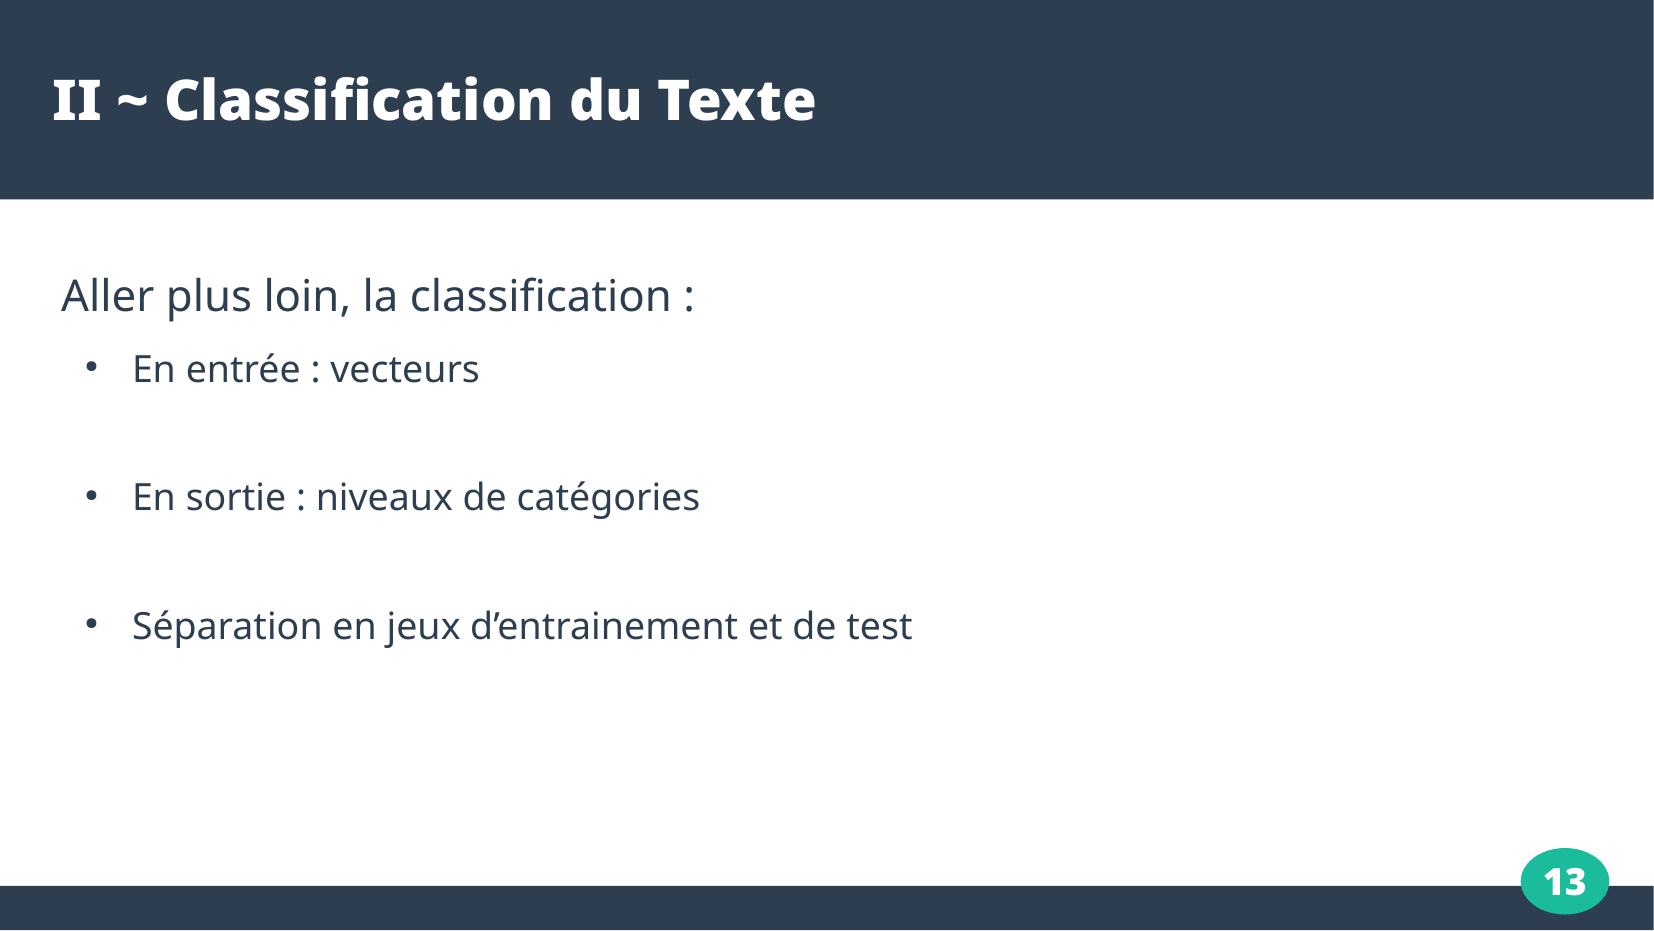

# II ~ Classification du Texte
Aller plus loin, la classification :
En entrée : vecteurs
En sortie : niveaux de catégories
Séparation en jeux d’entrainement et de test
13